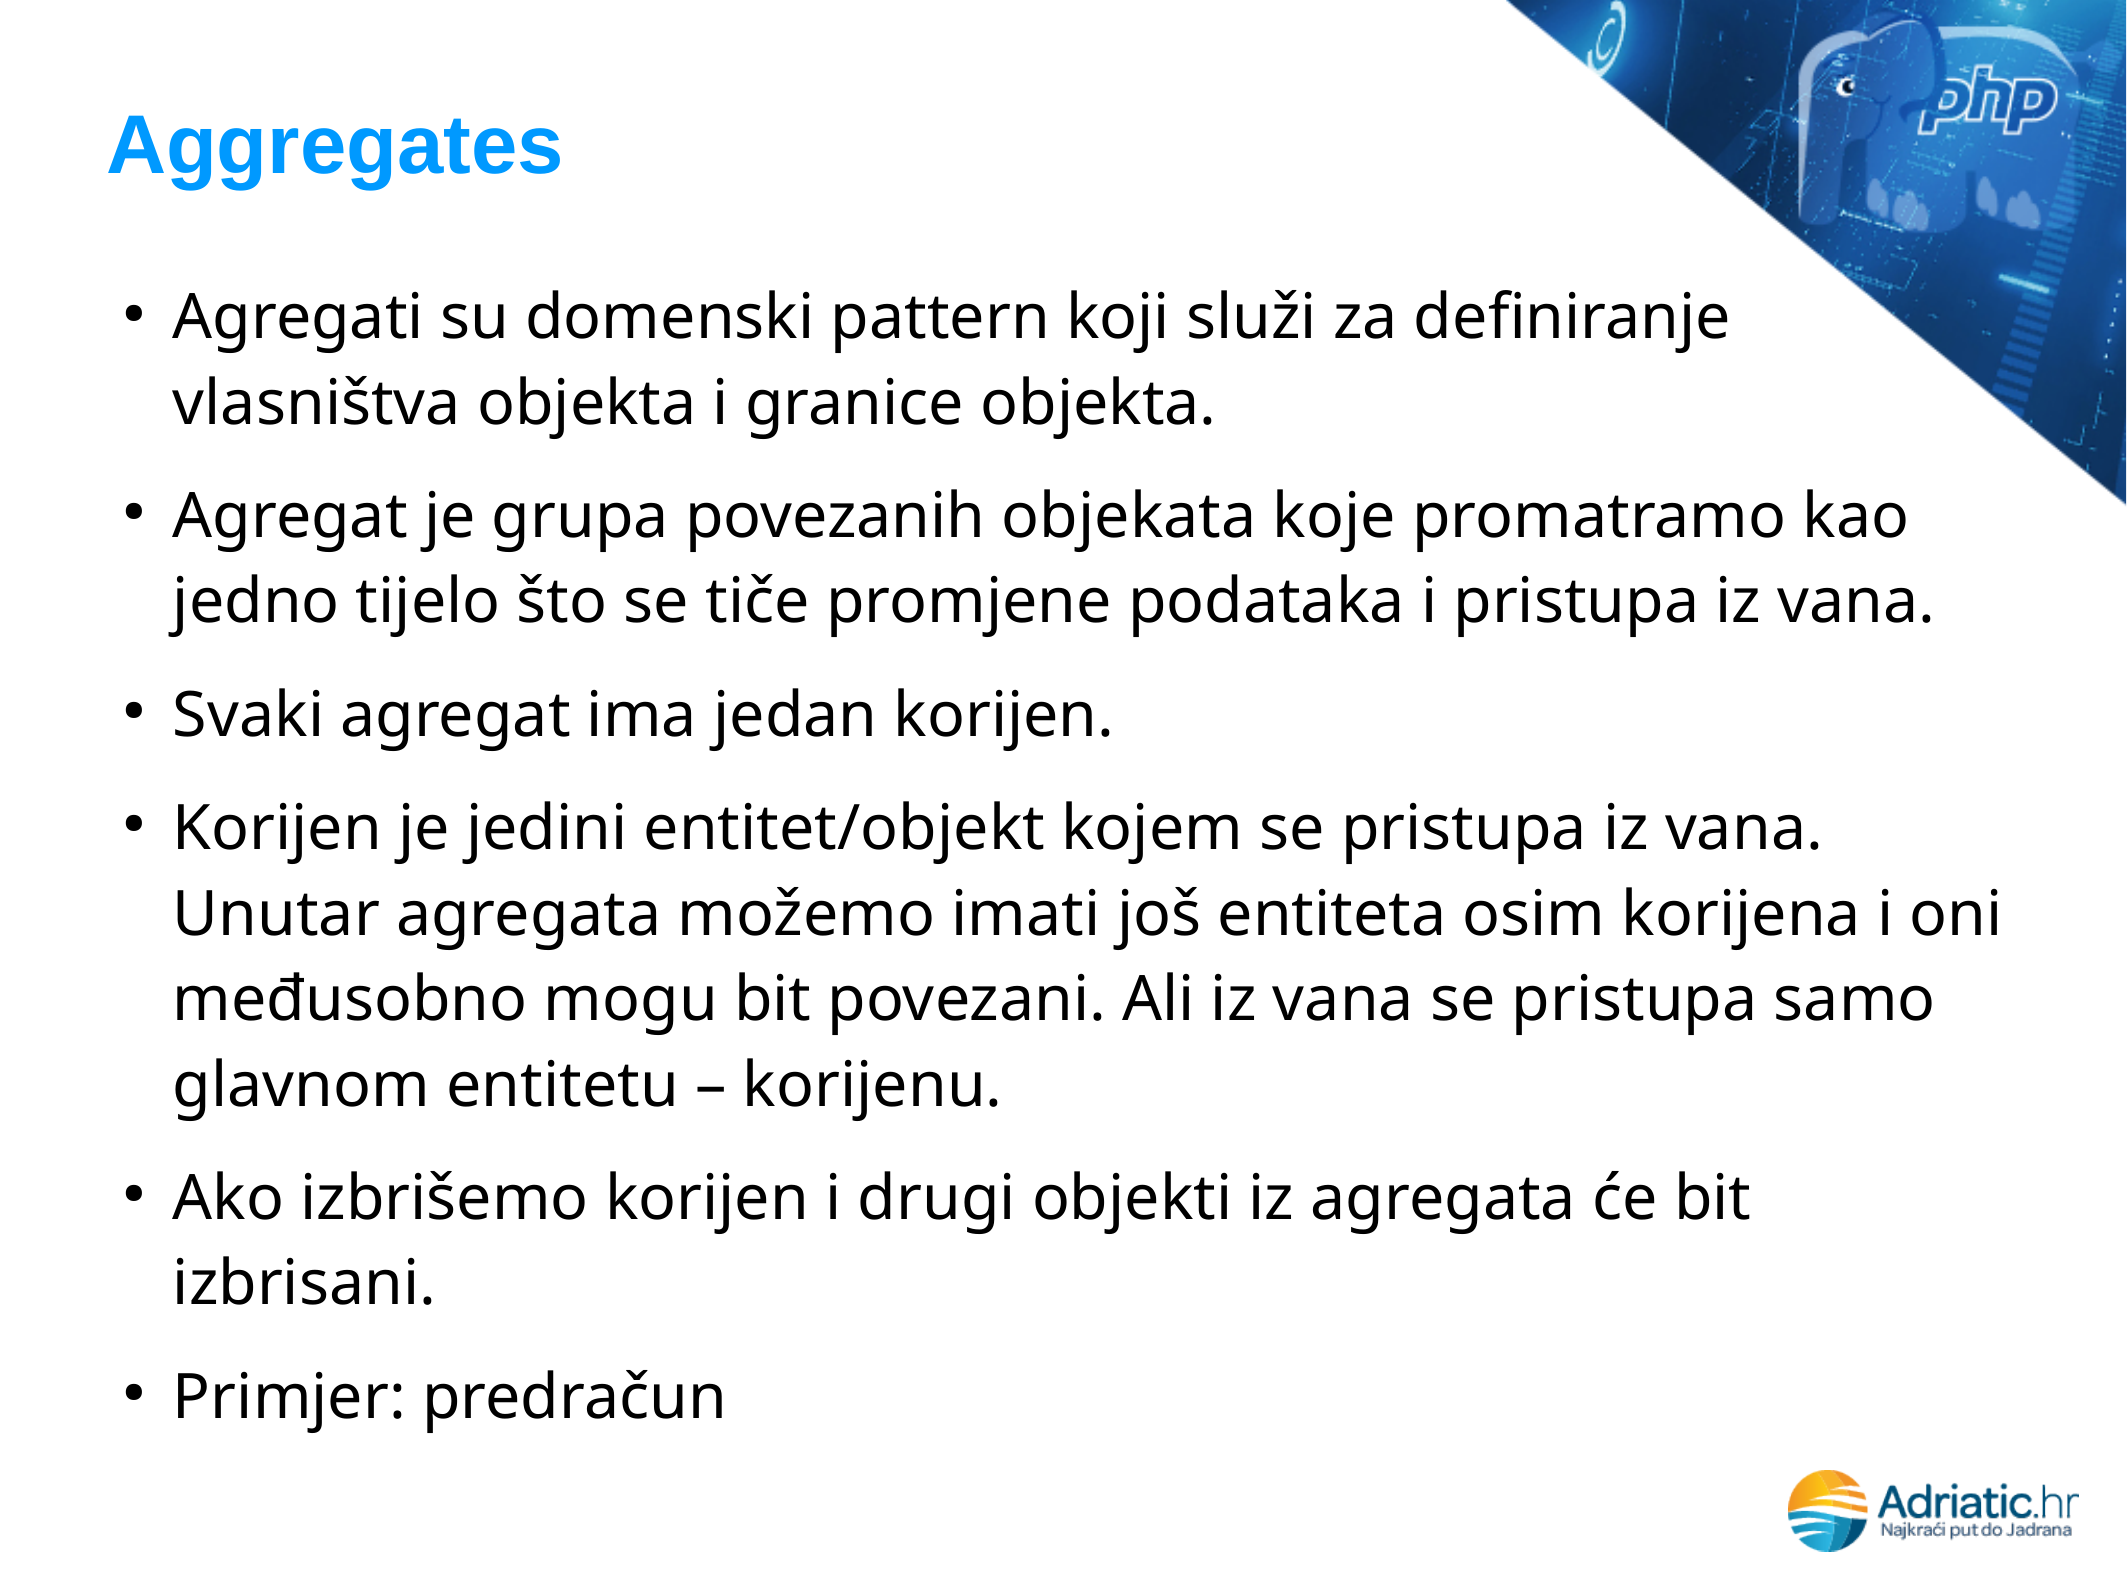

# Aggregates
Agregati su domenski pattern koji služi za definiranje vlasništva objekta i granice objekta.
Agregat je grupa povezanih objekata koje promatramo kao jedno tijelo što se tiče promjene podataka i pristupa iz vana.
Svaki agregat ima jedan korijen.
Korijen je jedini entitet/objekt kojem se pristupa iz vana. Unutar agregata možemo imati još entiteta osim korijena i oni međusobno mogu bit povezani. Ali iz vana se pristupa samo glavnom entitetu – korijenu.
Ako izbrišemo korijen i drugi objekti iz agregata će bit izbrisani.
Primjer: predračun